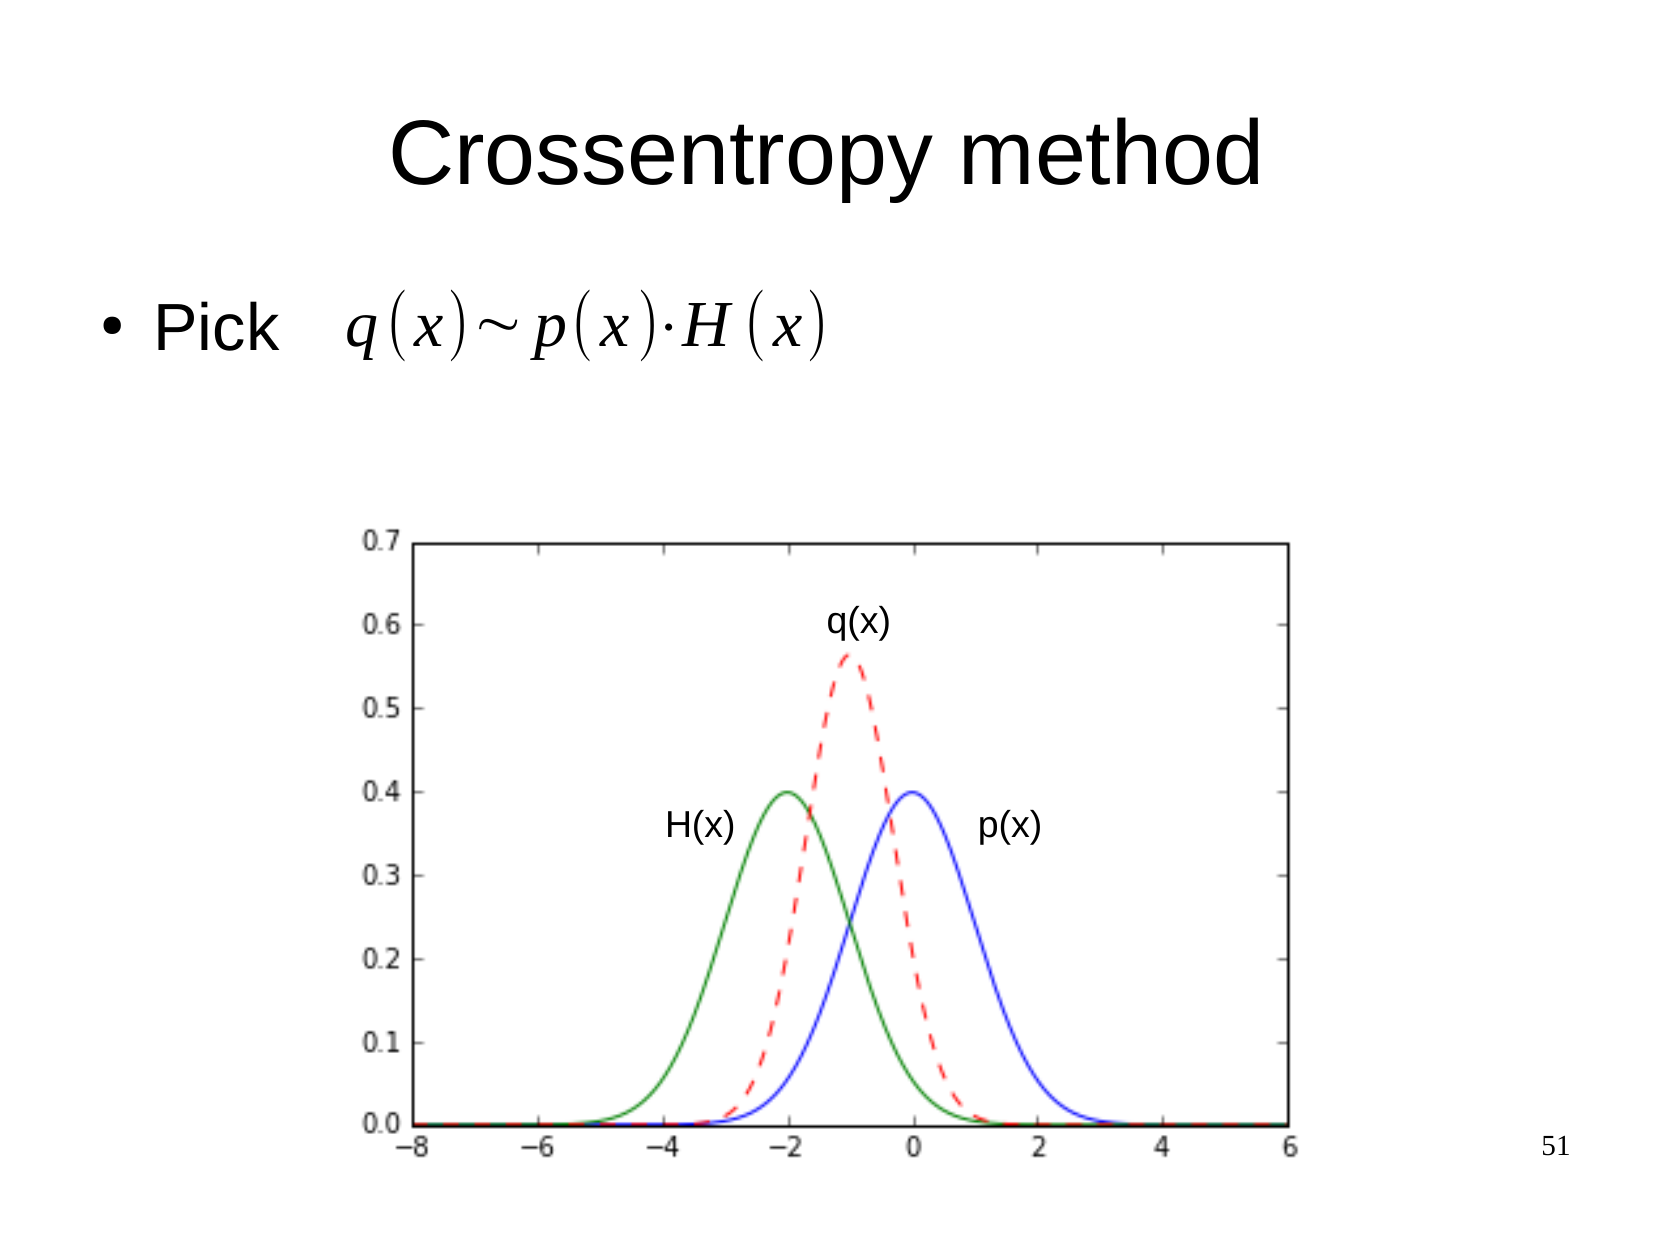

# Crossentropy method
Pick
q(x)
H(x)
p(x)
51